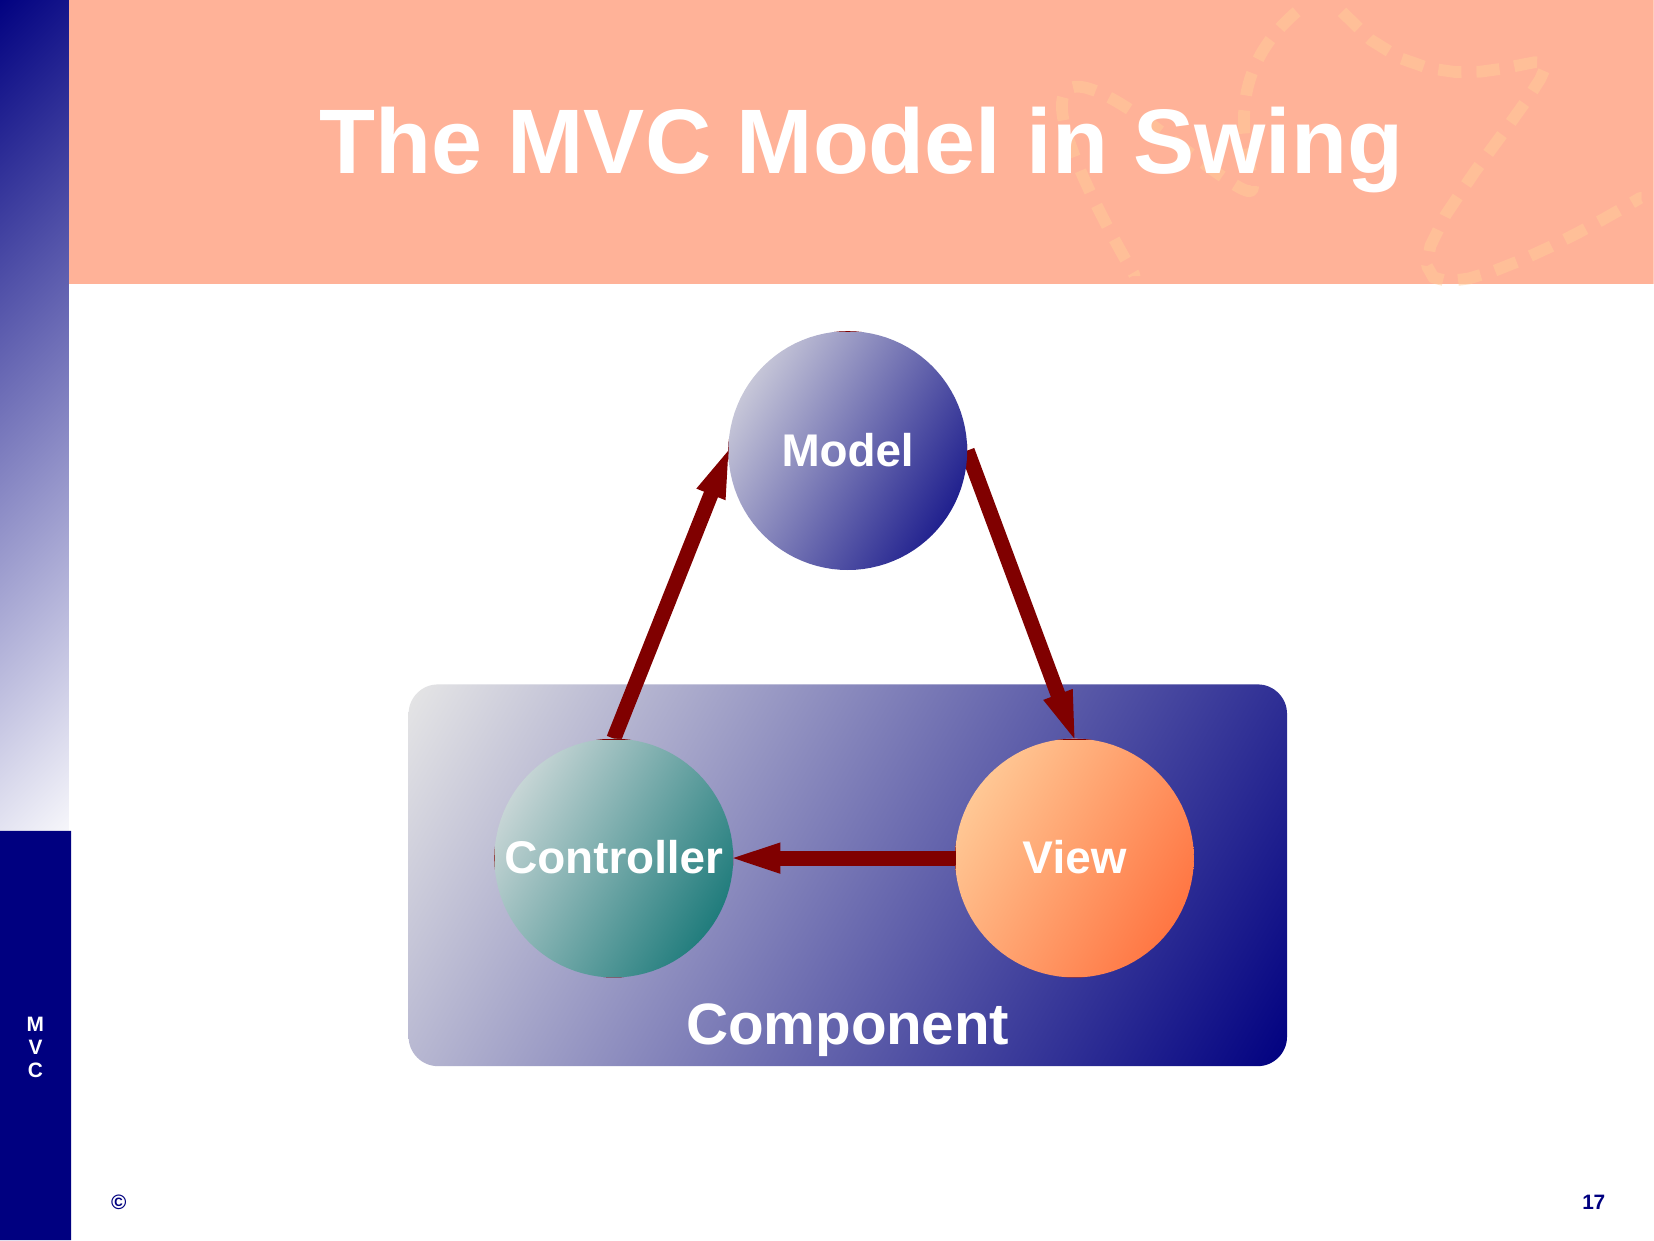

# The MVC Model in Swing
Model
Component
Controller
View
M
V
C